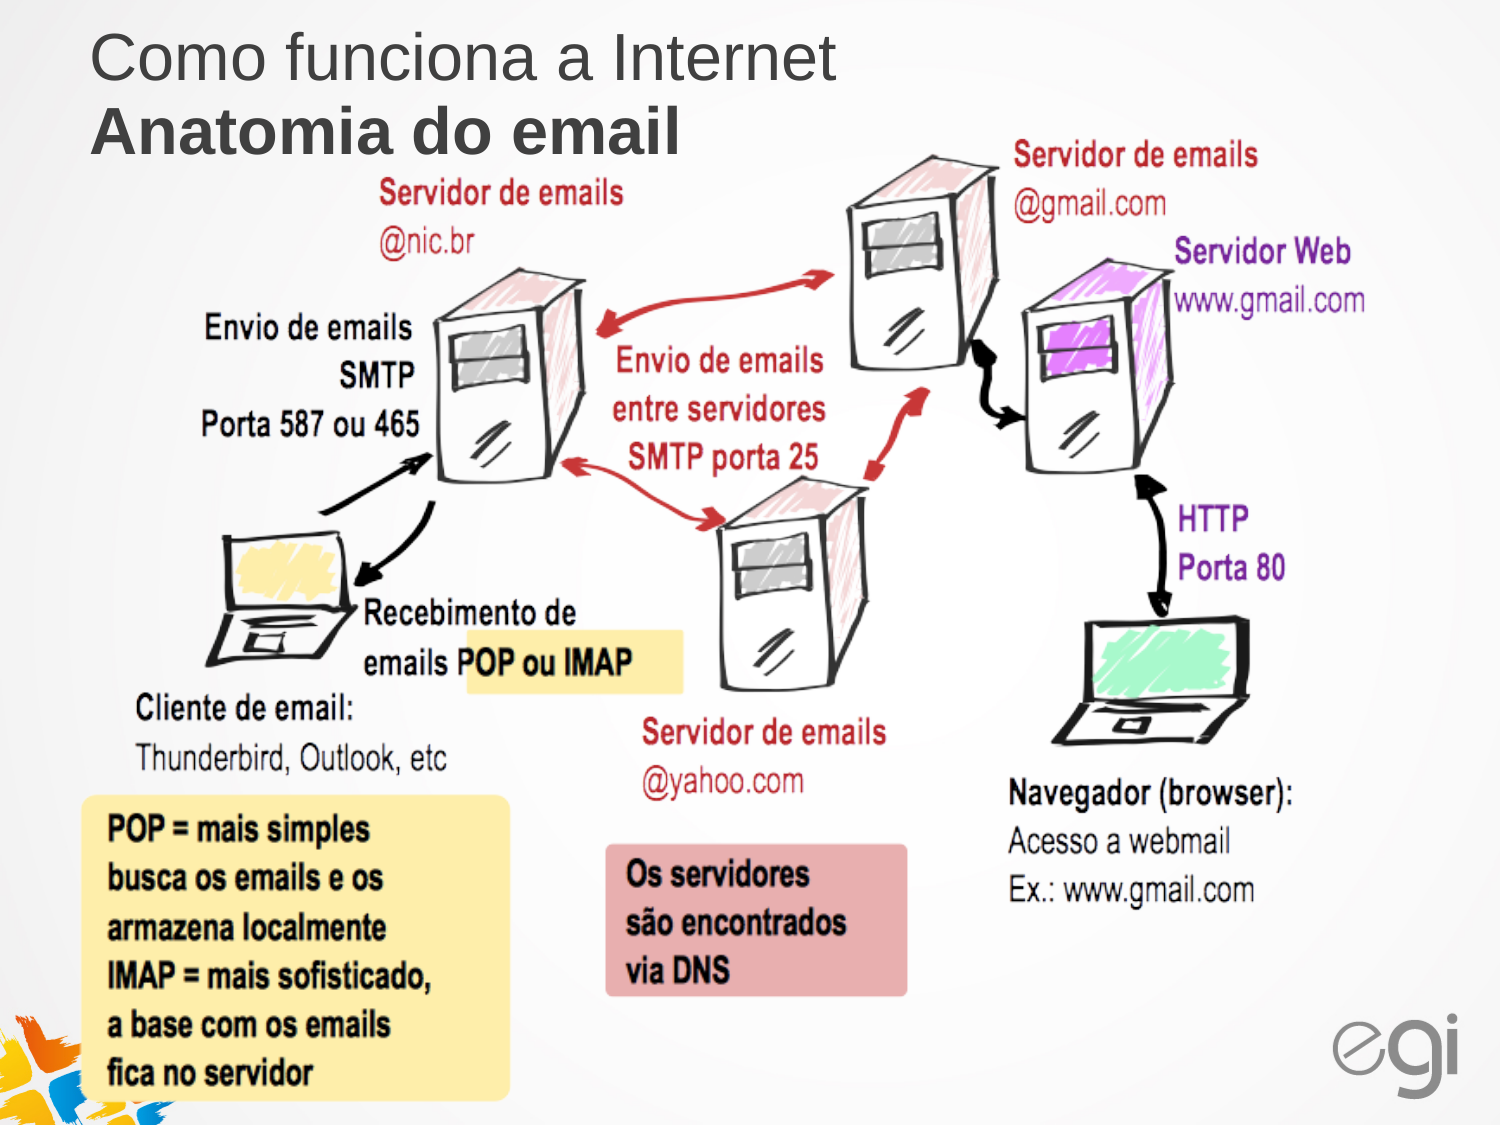

Como funciona a Internet
Anatomia do email